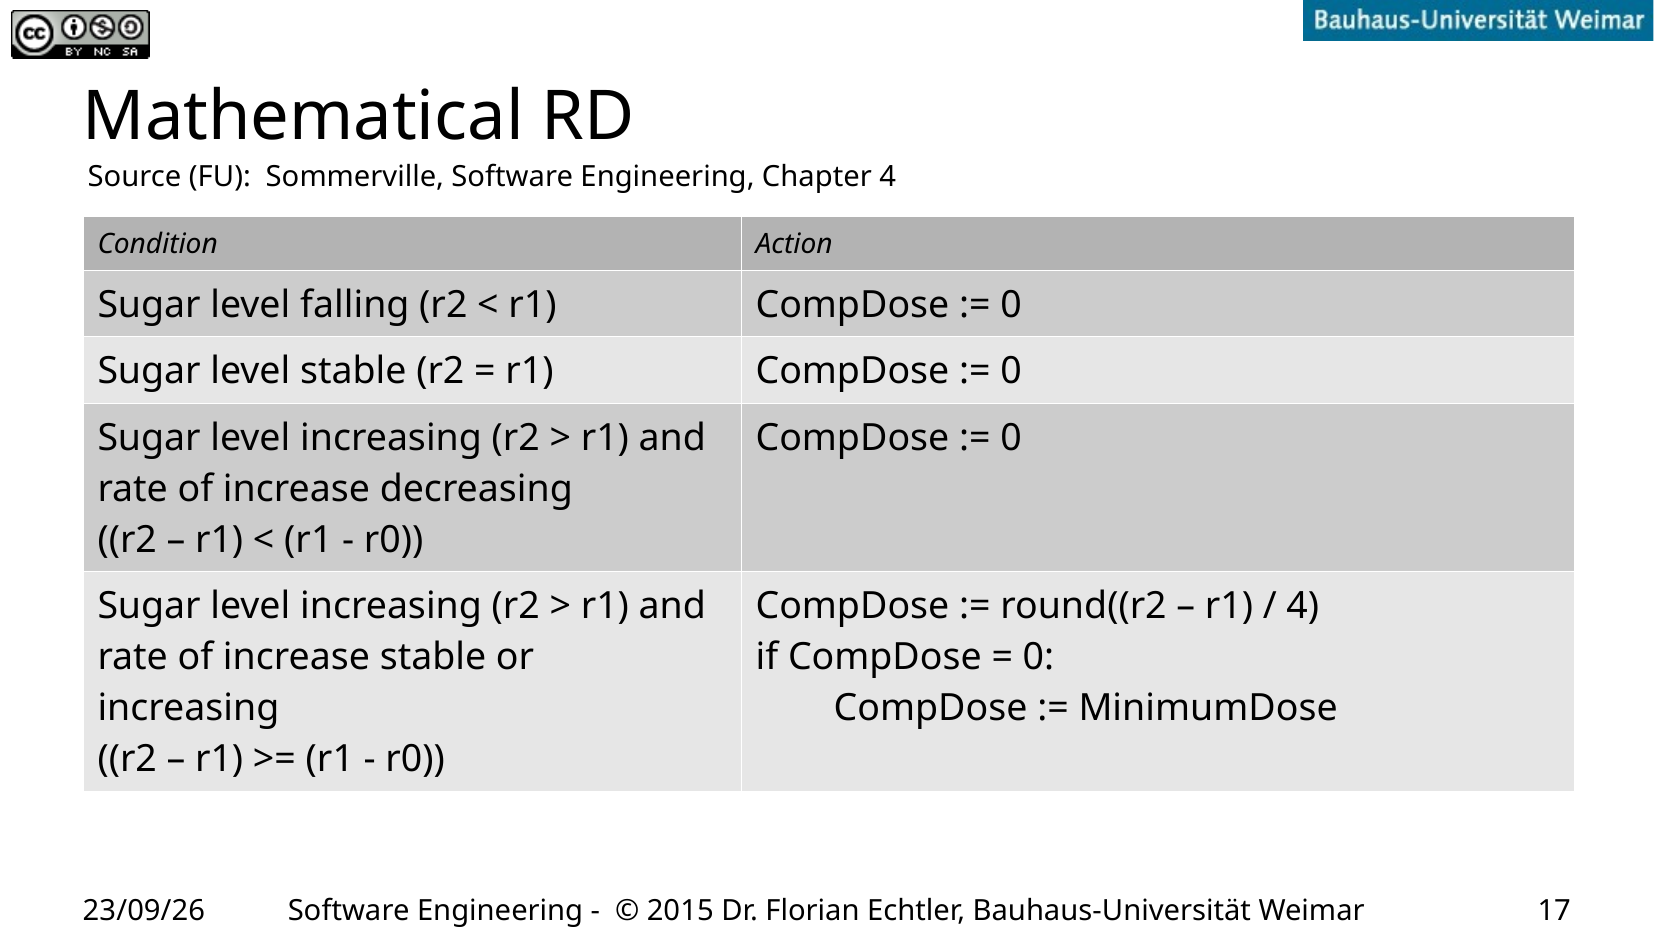

# Mathematical RD
Source (FU): Sommerville, Software Engineering, Chapter 4
| Condition | Action |
| --- | --- |
| Sugar level falling (r2 < r1) | CompDose := 0 |
| Sugar level stable (r2 = r1) | CompDose := 0 |
| Sugar level increasing (r2 > r1) and rate of increase decreasing ((r2 – r1) < (r1 - r0)) | CompDose := 0 |
| Sugar level increasing (r2 > r1) and rate of increase stable or increasing ((r2 – r1) >= (r1 - r0)) | CompDose := round((r2 – r1) / 4) if CompDose = 0: CompDose := MinimumDose |
Software Engineering - © 2015 Dr. Florian Echtler, Bauhaus-Universität Weimar
17